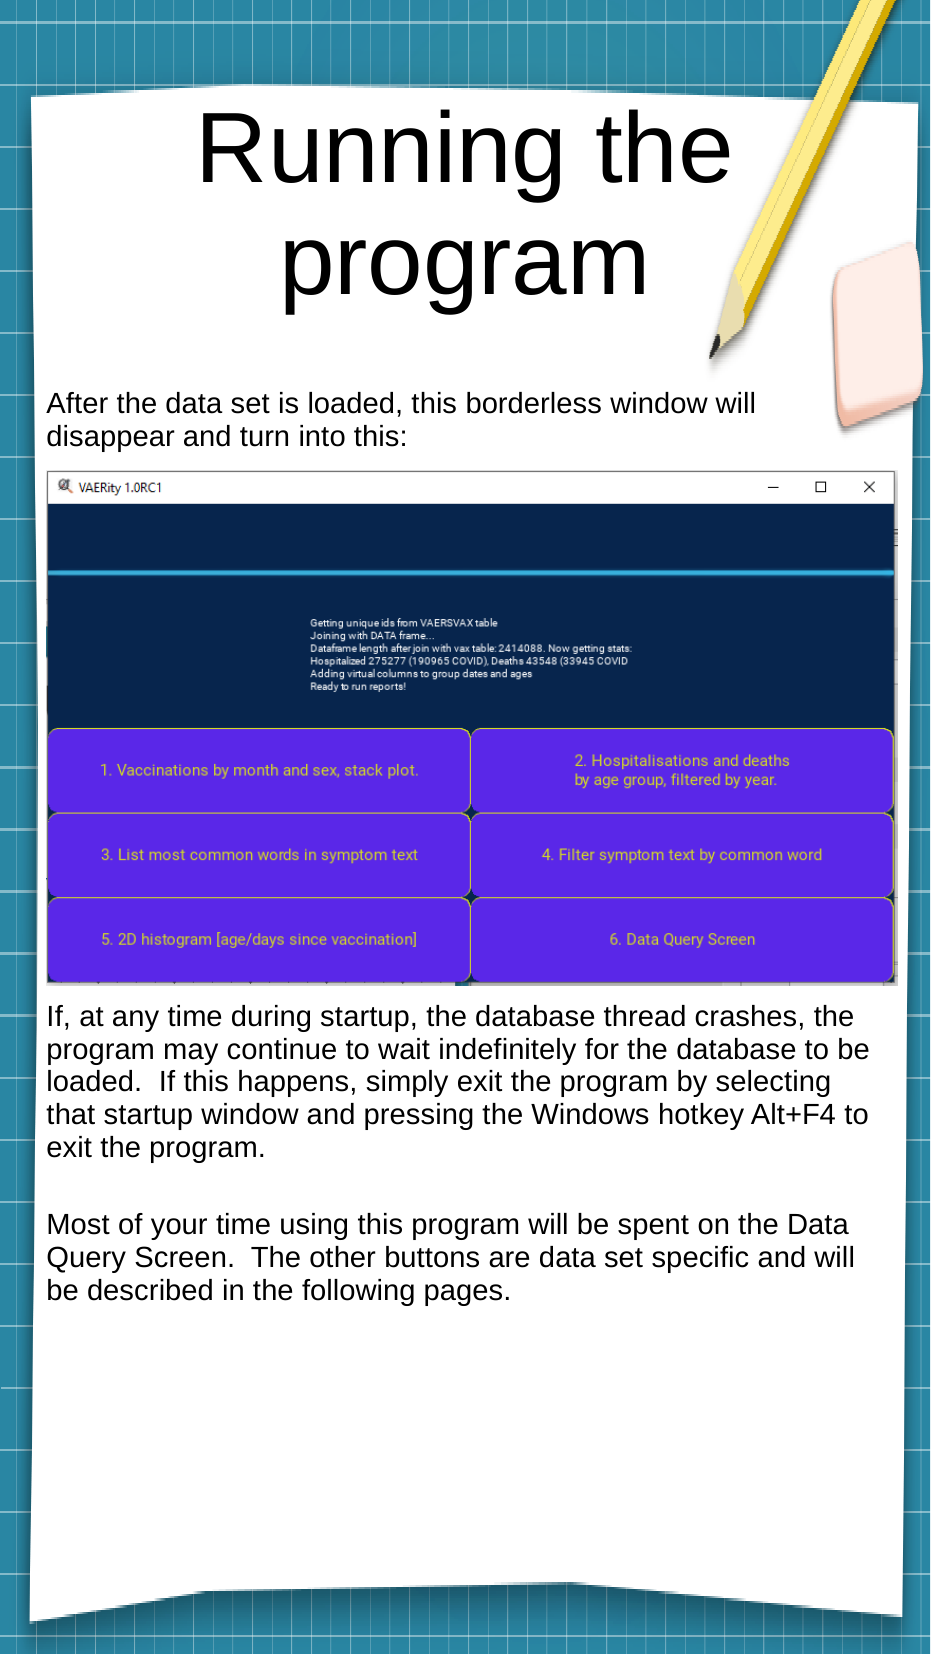

# Running the program
After the data set is loaded, this borderless window will disappear and turn into this:
If, at any time during startup, the database thread crashes, the program may continue to wait indefinitely for the database to be loaded. If this happens, simply exit the program by selecting that startup window and pressing the Windows hotkey Alt+F4 to exit the program.
Most of your time using this program will be spent on the Data Query Screen. The other buttons are data set specific and will be described in the following pages.